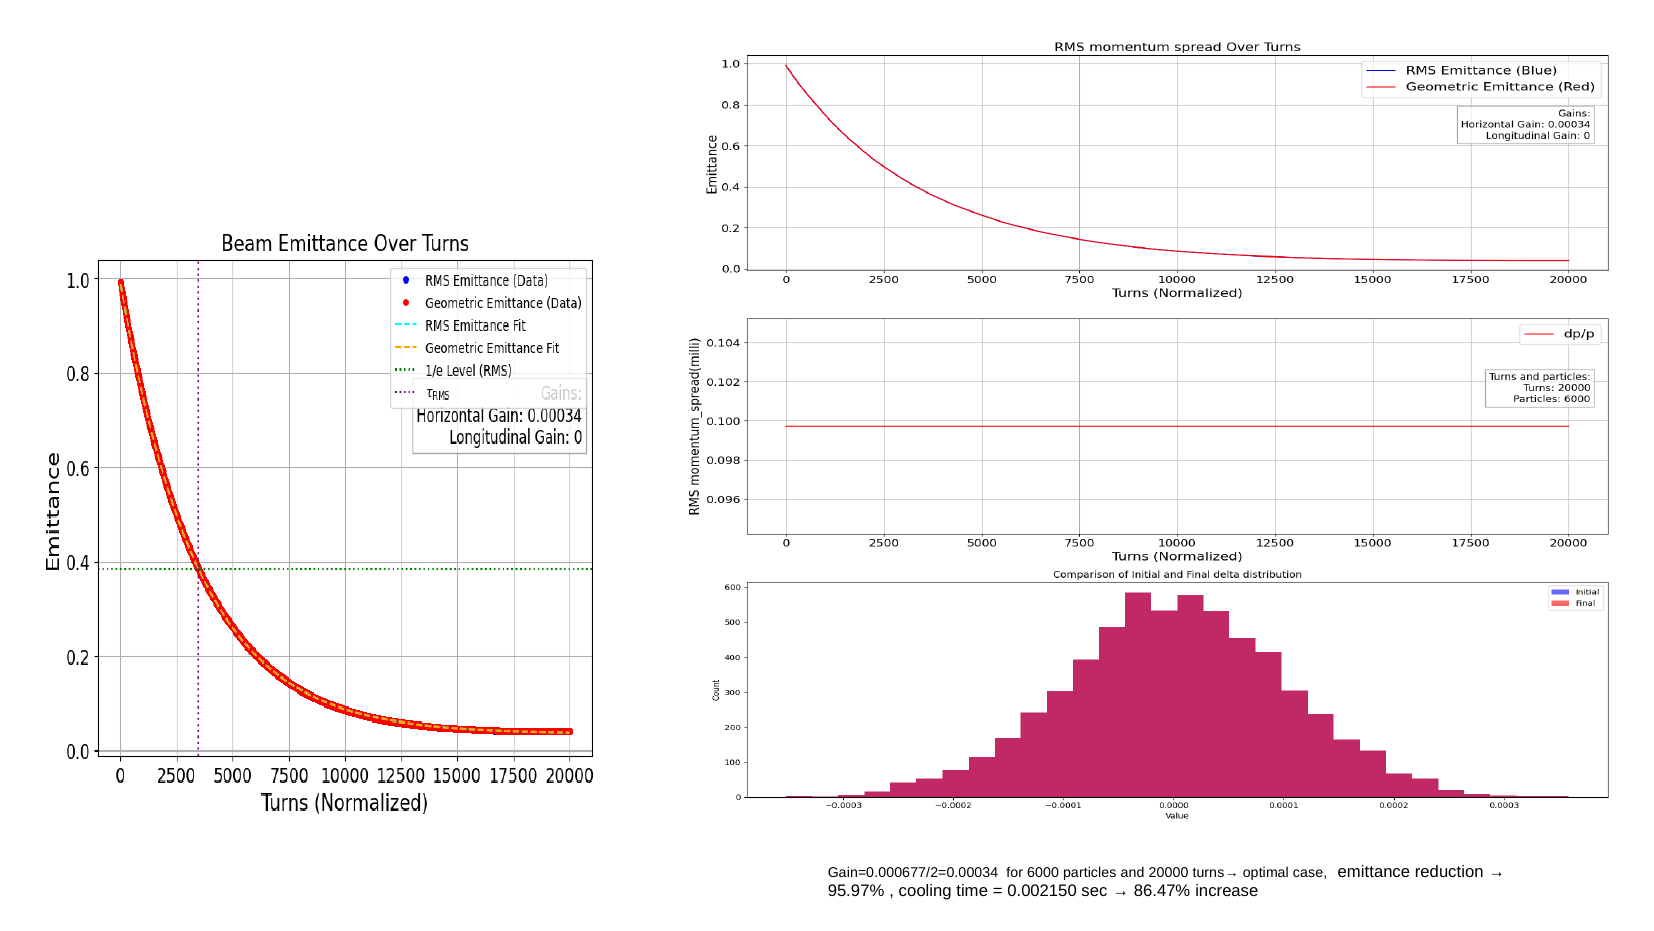

# Gain=0.000677/2=0.00034 for 6000 particles and 20000 turns→ optimal case, emittance reduction → 95.97% , cooling time = 0.002150 sec → 86.47% increase